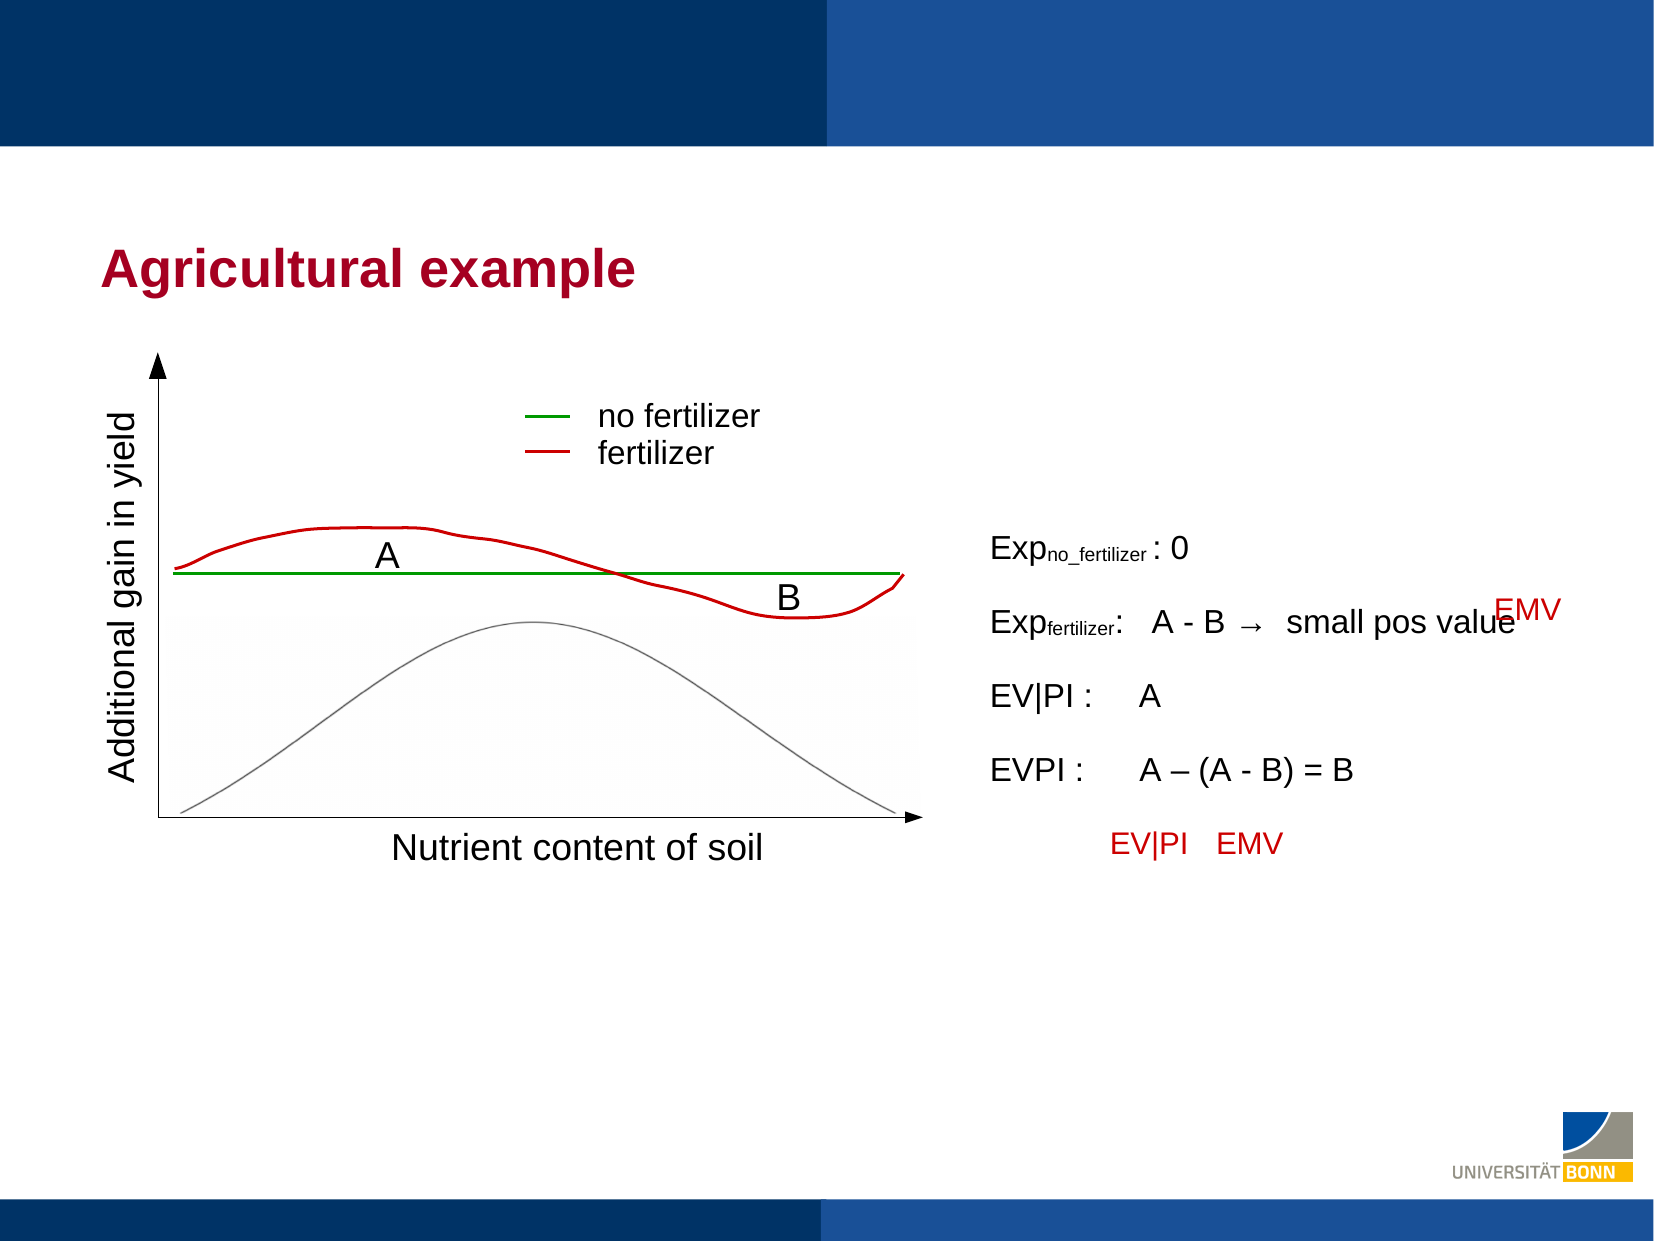

Agricultural example
no fertilizer
fertilizer
Additional gain in yield
Expno_fertilizer : 0
Expfertilizer: A - B → small pos value
EV|PI : A
EVPI : A – (A - B) = B
A
B
EMV
EV|PI
EMV
Nutrient content of soil